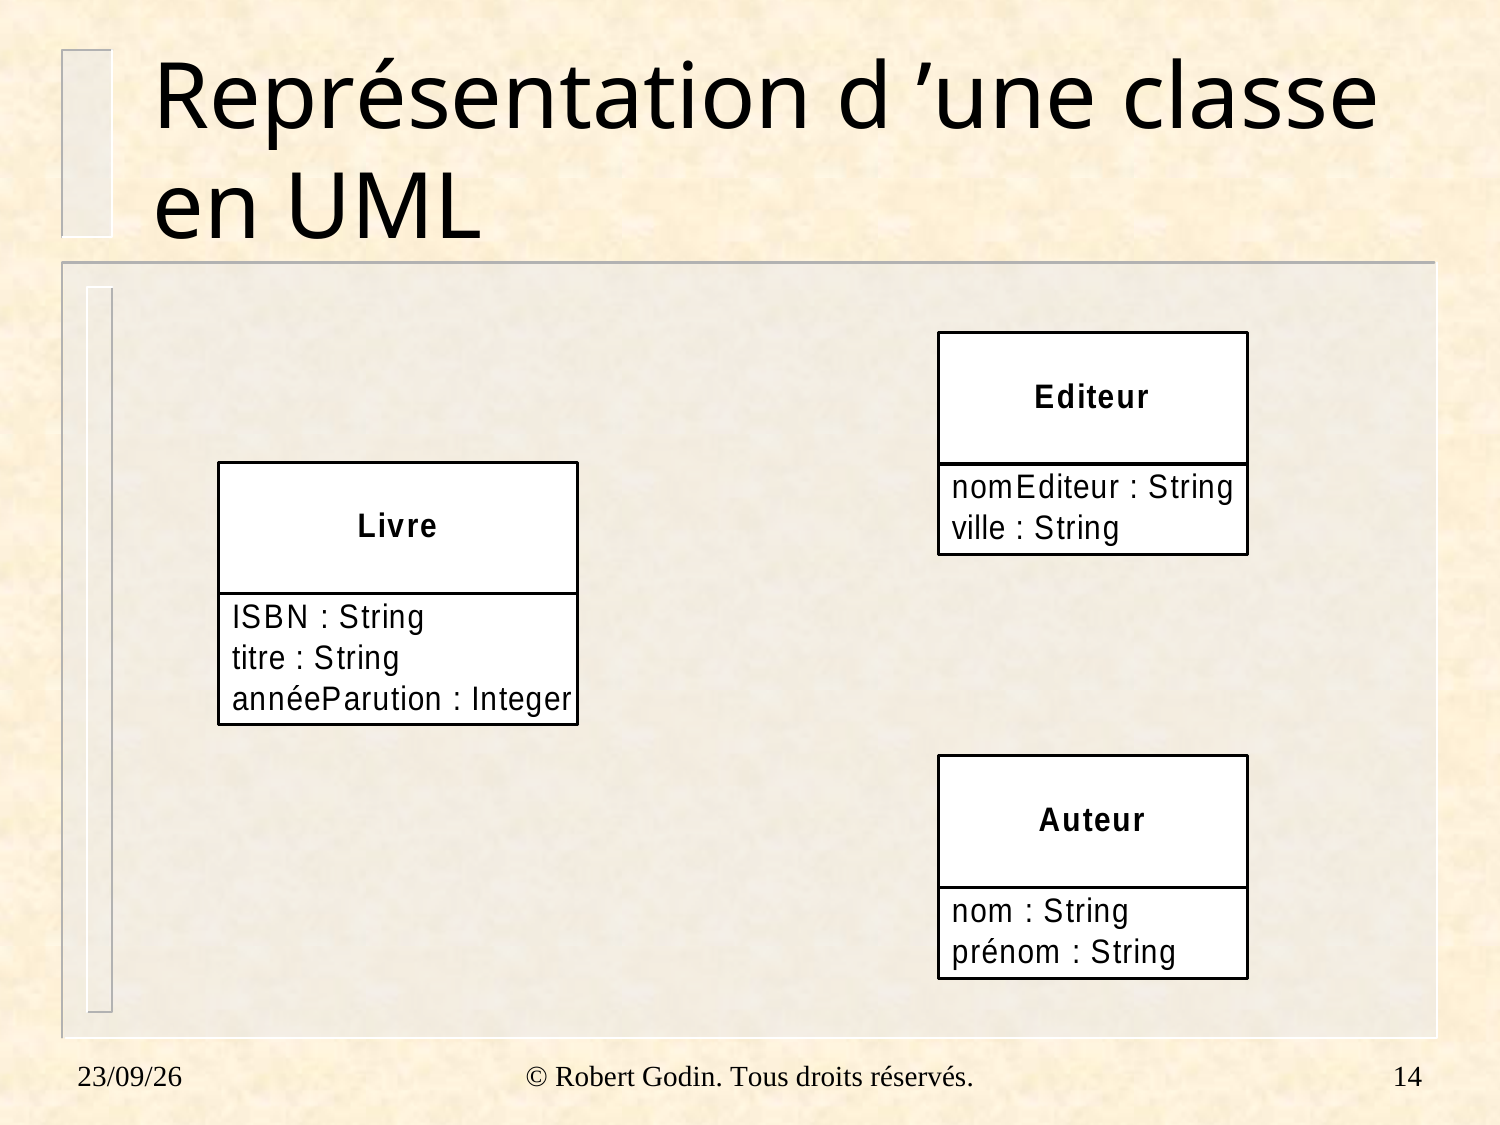

# Représentation d ’une classe en UML
© Robert Godin. Tous droits réservés.